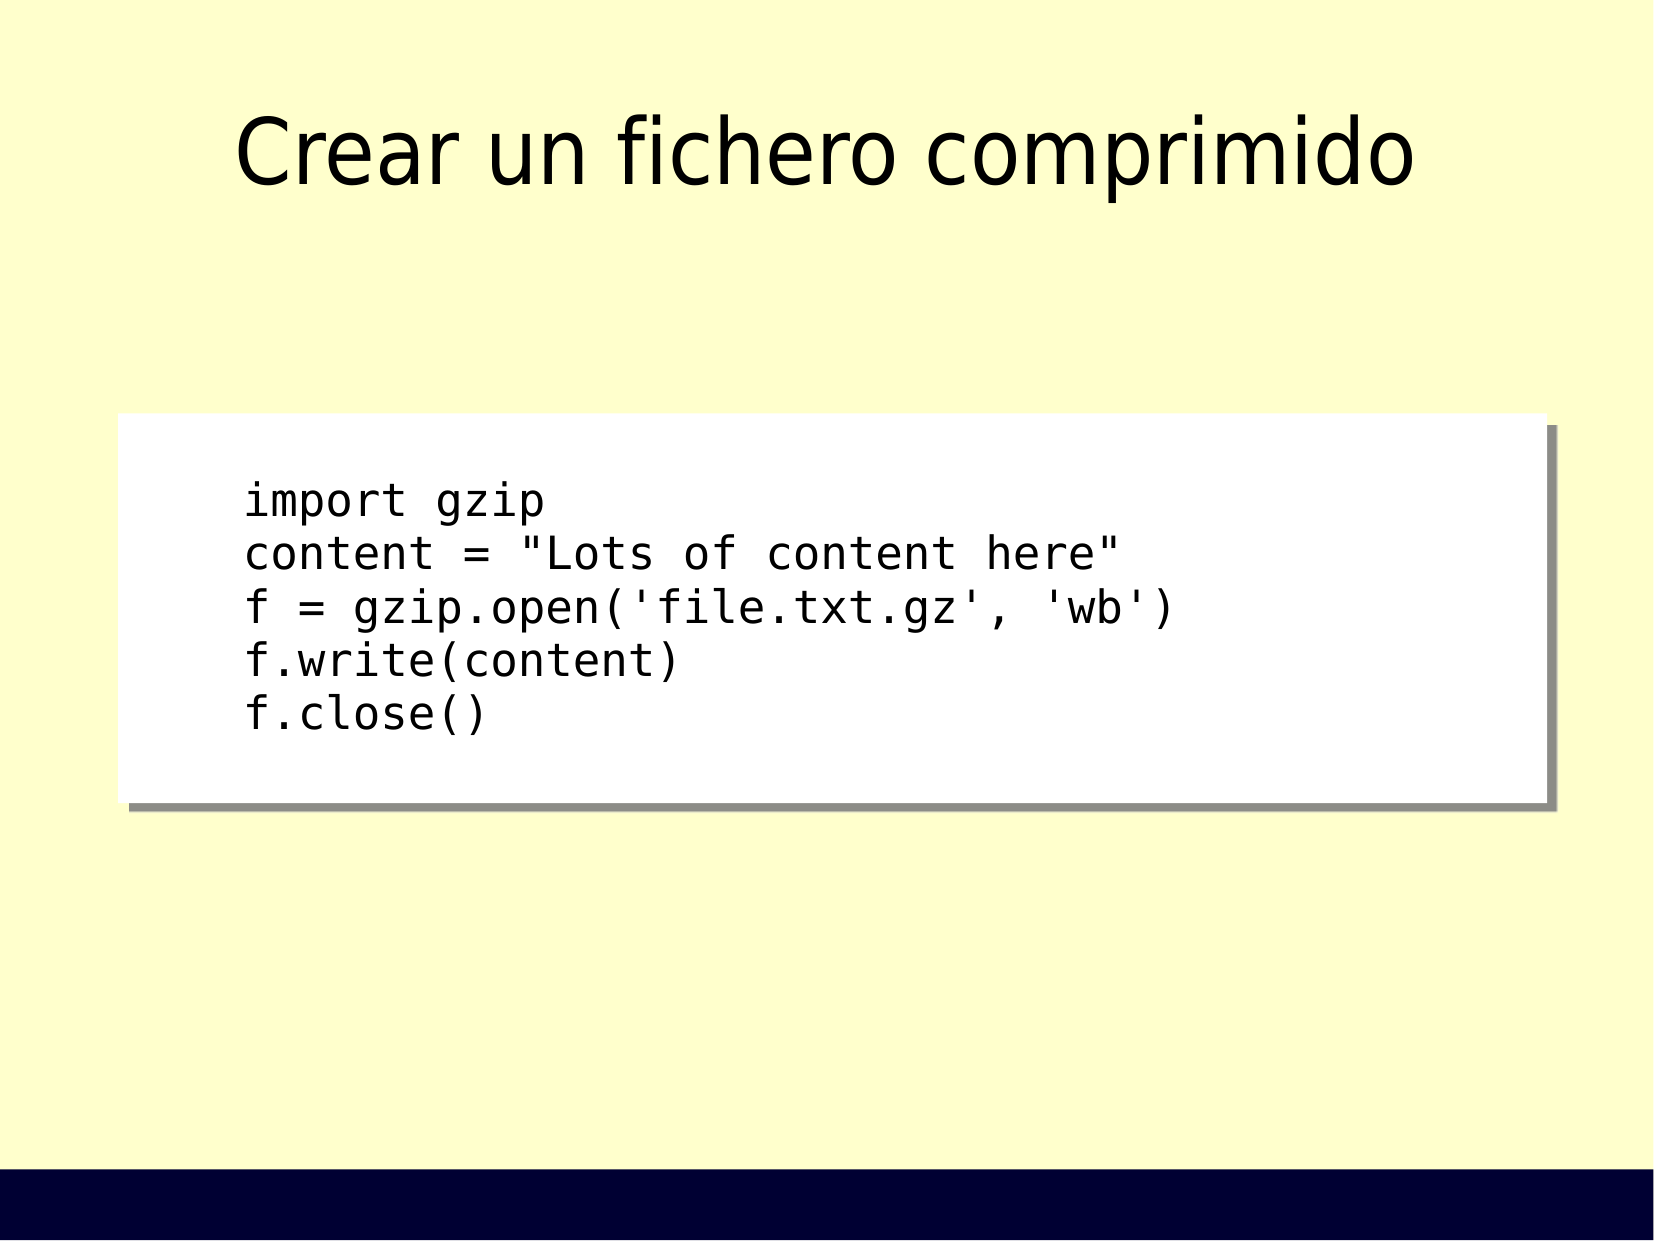

# Crear un fichero comprimido
 import gzip
 content = "Lots of content here"
 f = gzip.open('file.txt.gz', 'wb')
 f.write(content)
 f.close()